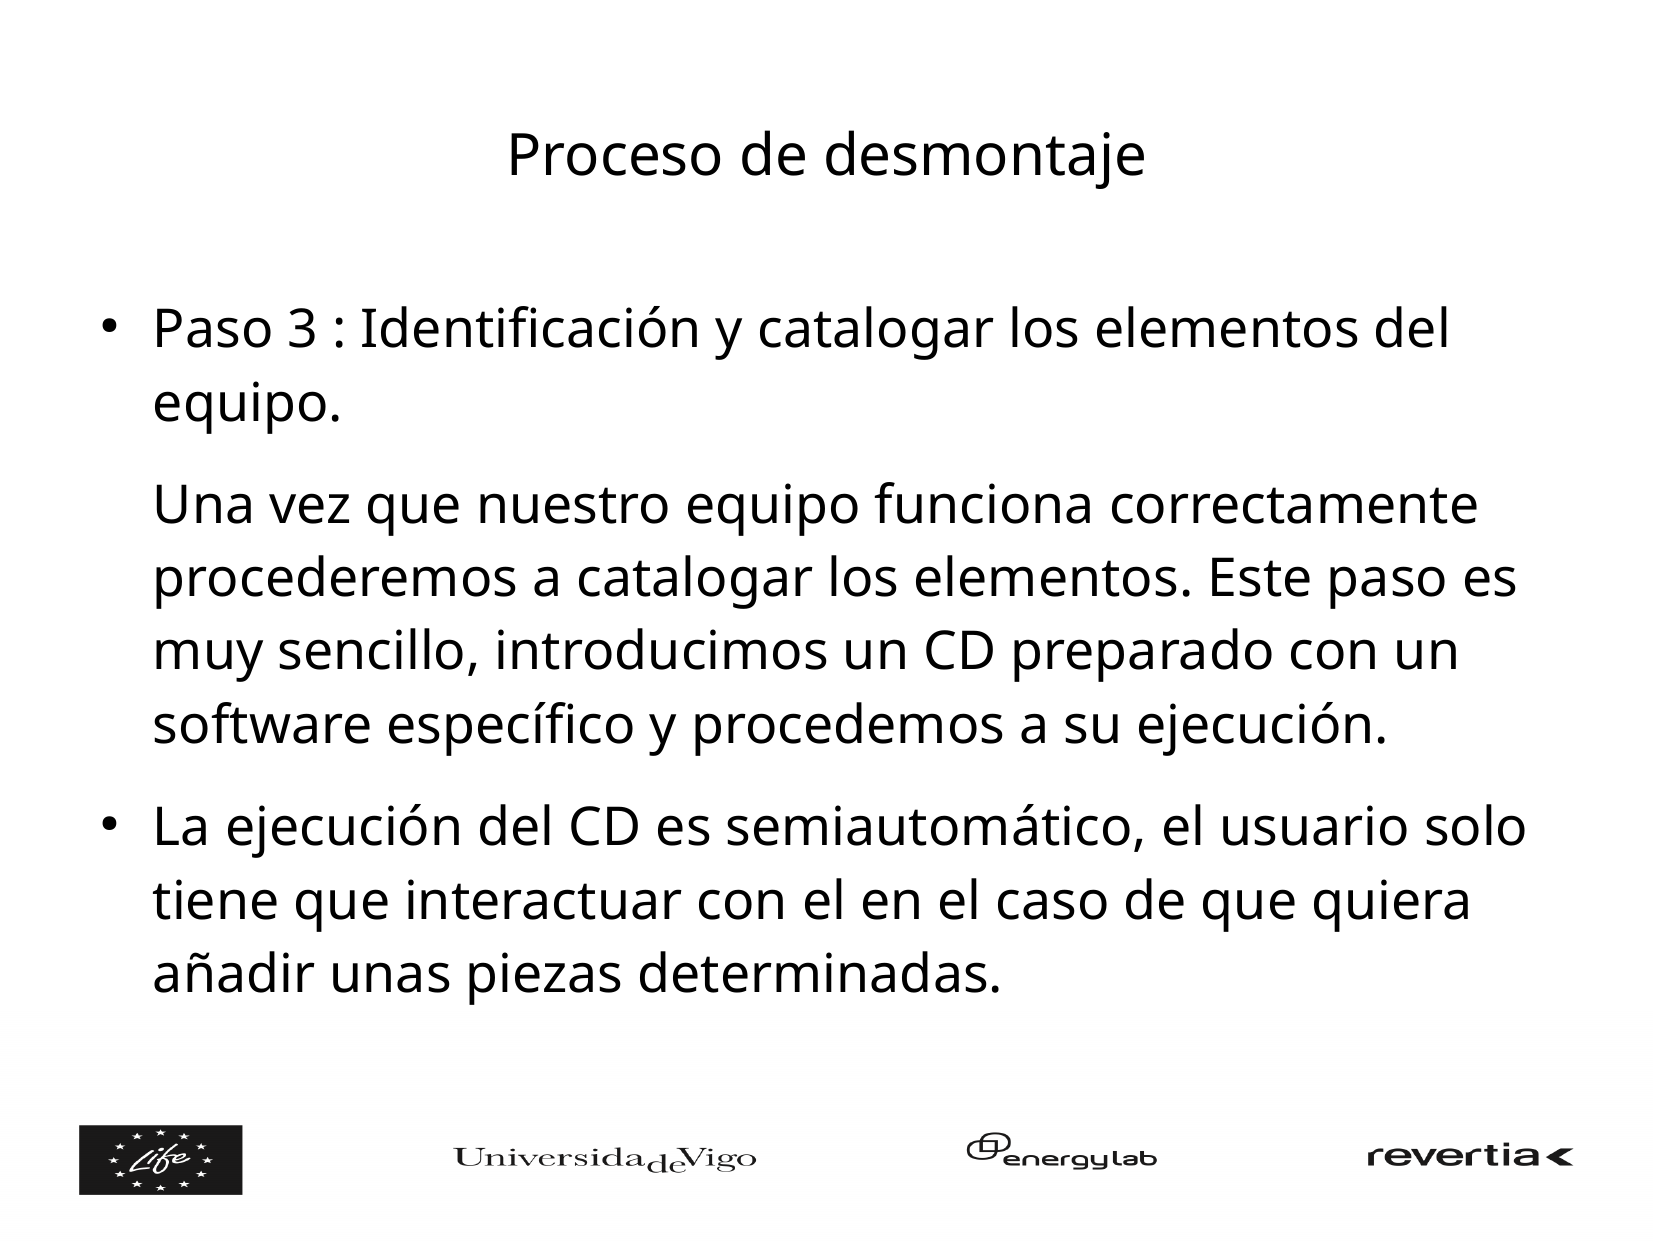

# Proceso de desmontaje
Paso 3 : Identificación y catalogar los elementos del equipo.
Una vez que nuestro equipo funciona correctamente procederemos a catalogar los elementos. Este paso es muy sencillo, introducimos un CD preparado con un software específico y procedemos a su ejecución.
La ejecución del CD es semiautomático, el usuario solo tiene que interactuar con el en el caso de que quiera añadir unas piezas determinadas.